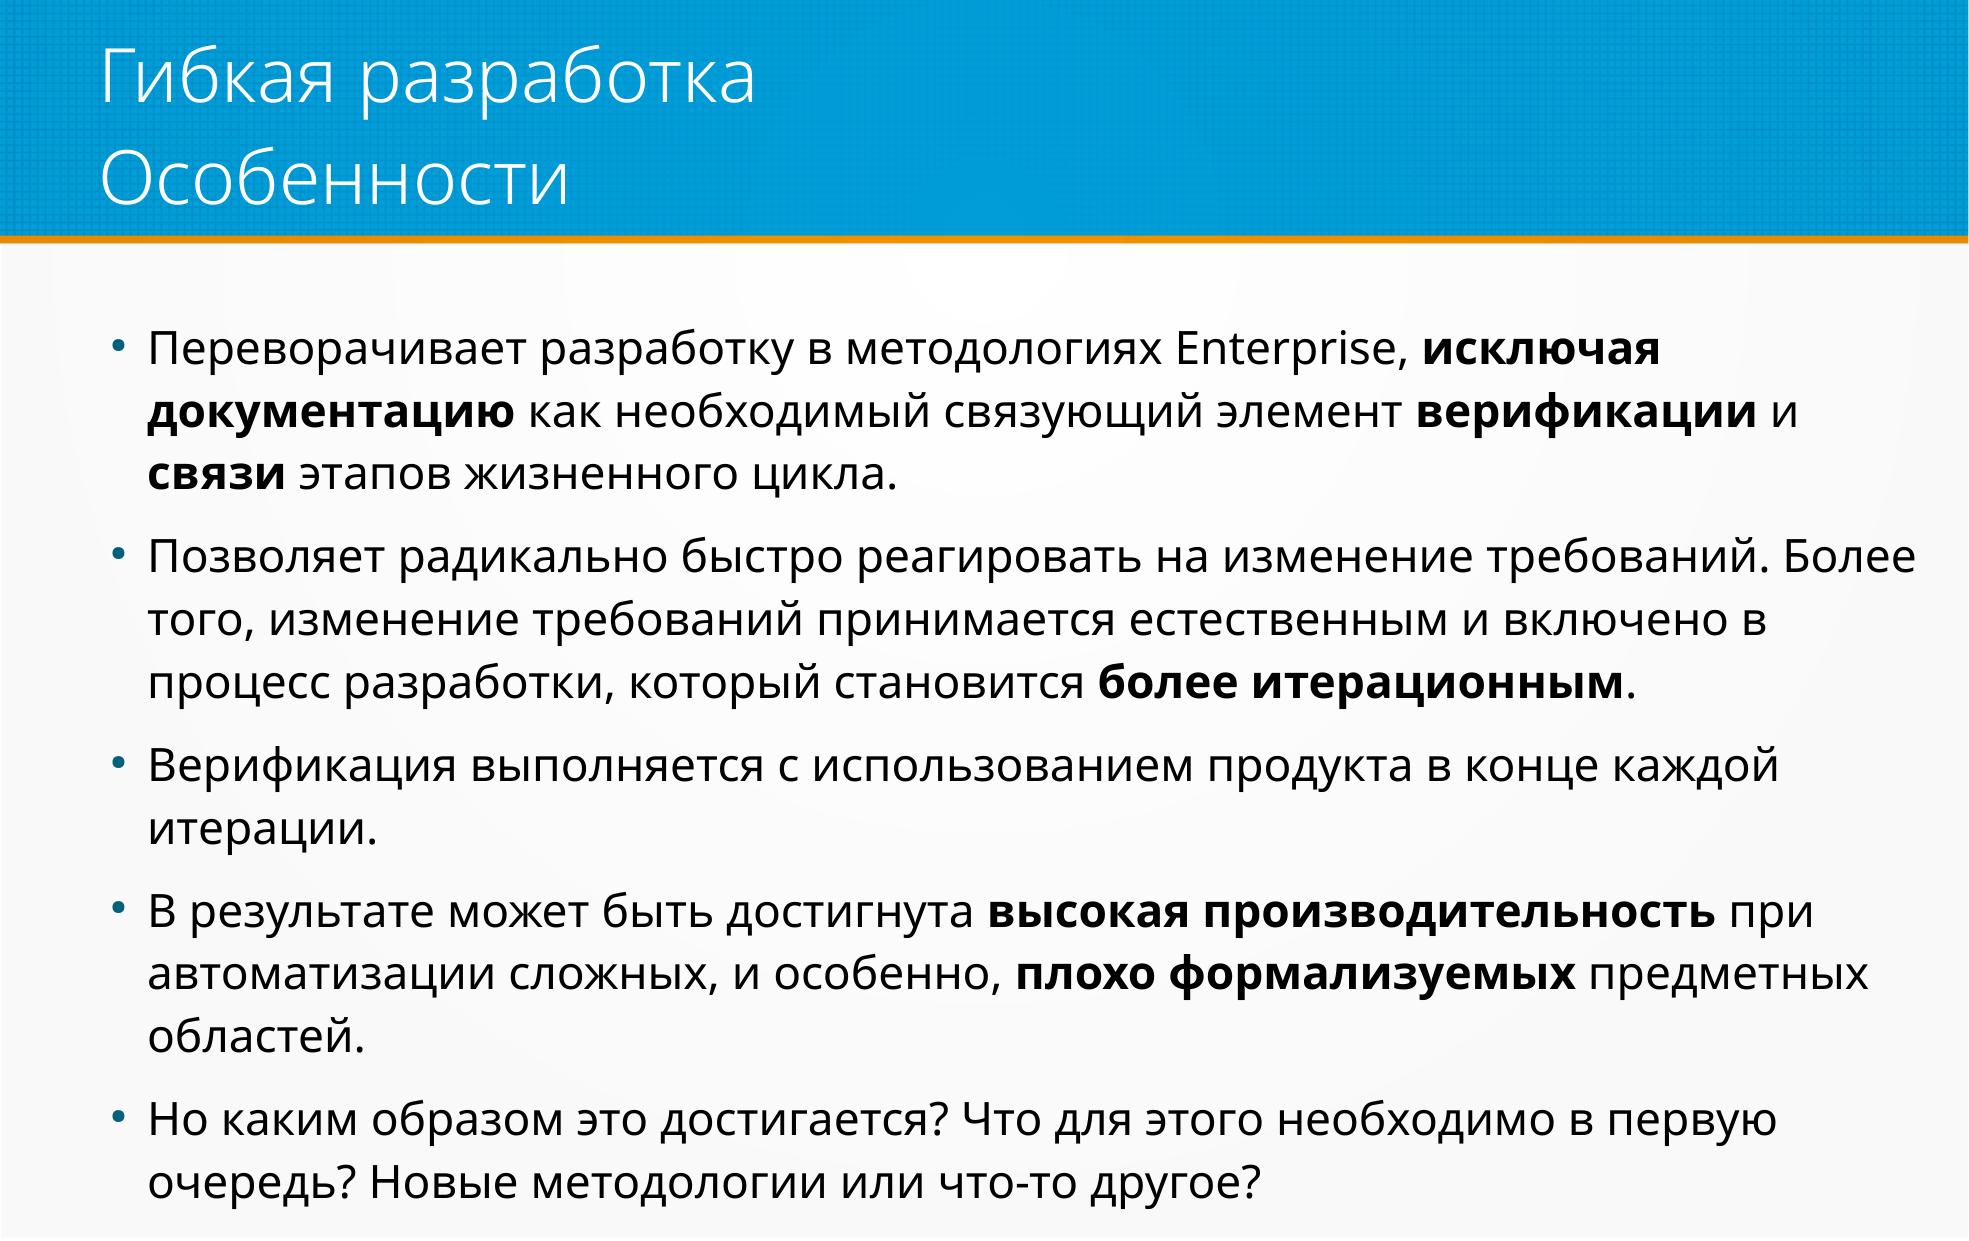

# Гибкая разработка Особенности
Переворачивает разработку в методологиях Enterprise, исключая документацию как необходимый связующий элемент верификации и связи этапов жизненного цикла.
Позволяет радикально быстро реагировать на изменение требований. Более того, изменение требований принимается естественным и включено в процесс разработки, который становится более итерационным.
Верификация выполняется с использованием продукта в конце каждой итерации.
В результате может быть достигнута высокая производительность при автоматизации сложных, и особенно, плохо формализуемых предметных областей.
Но каким образом это достигается? Что для этого необходимо в первую очередь? Новые методологии или что-то другое?